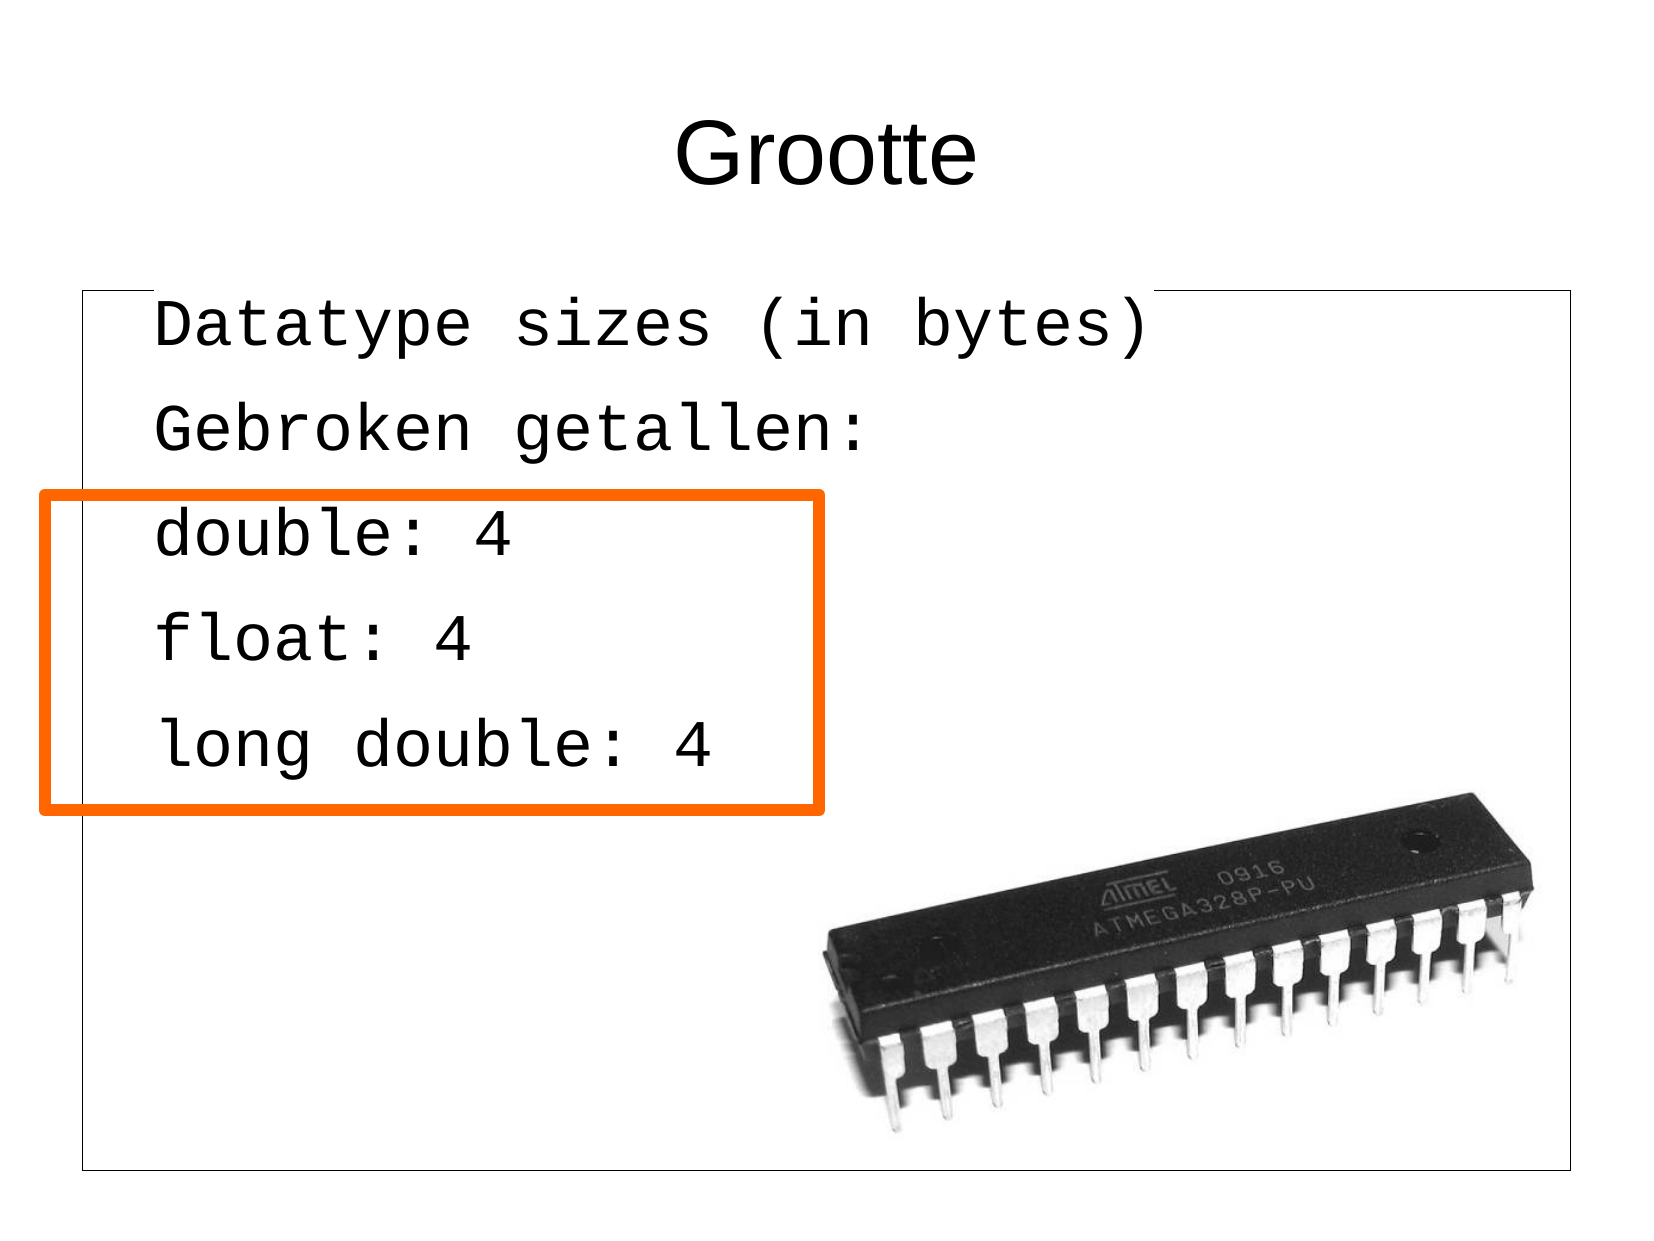

# Grootte
Datatype sizes (in bytes)
Gebroken getallen:
double: 4
float: 4
long double: 4